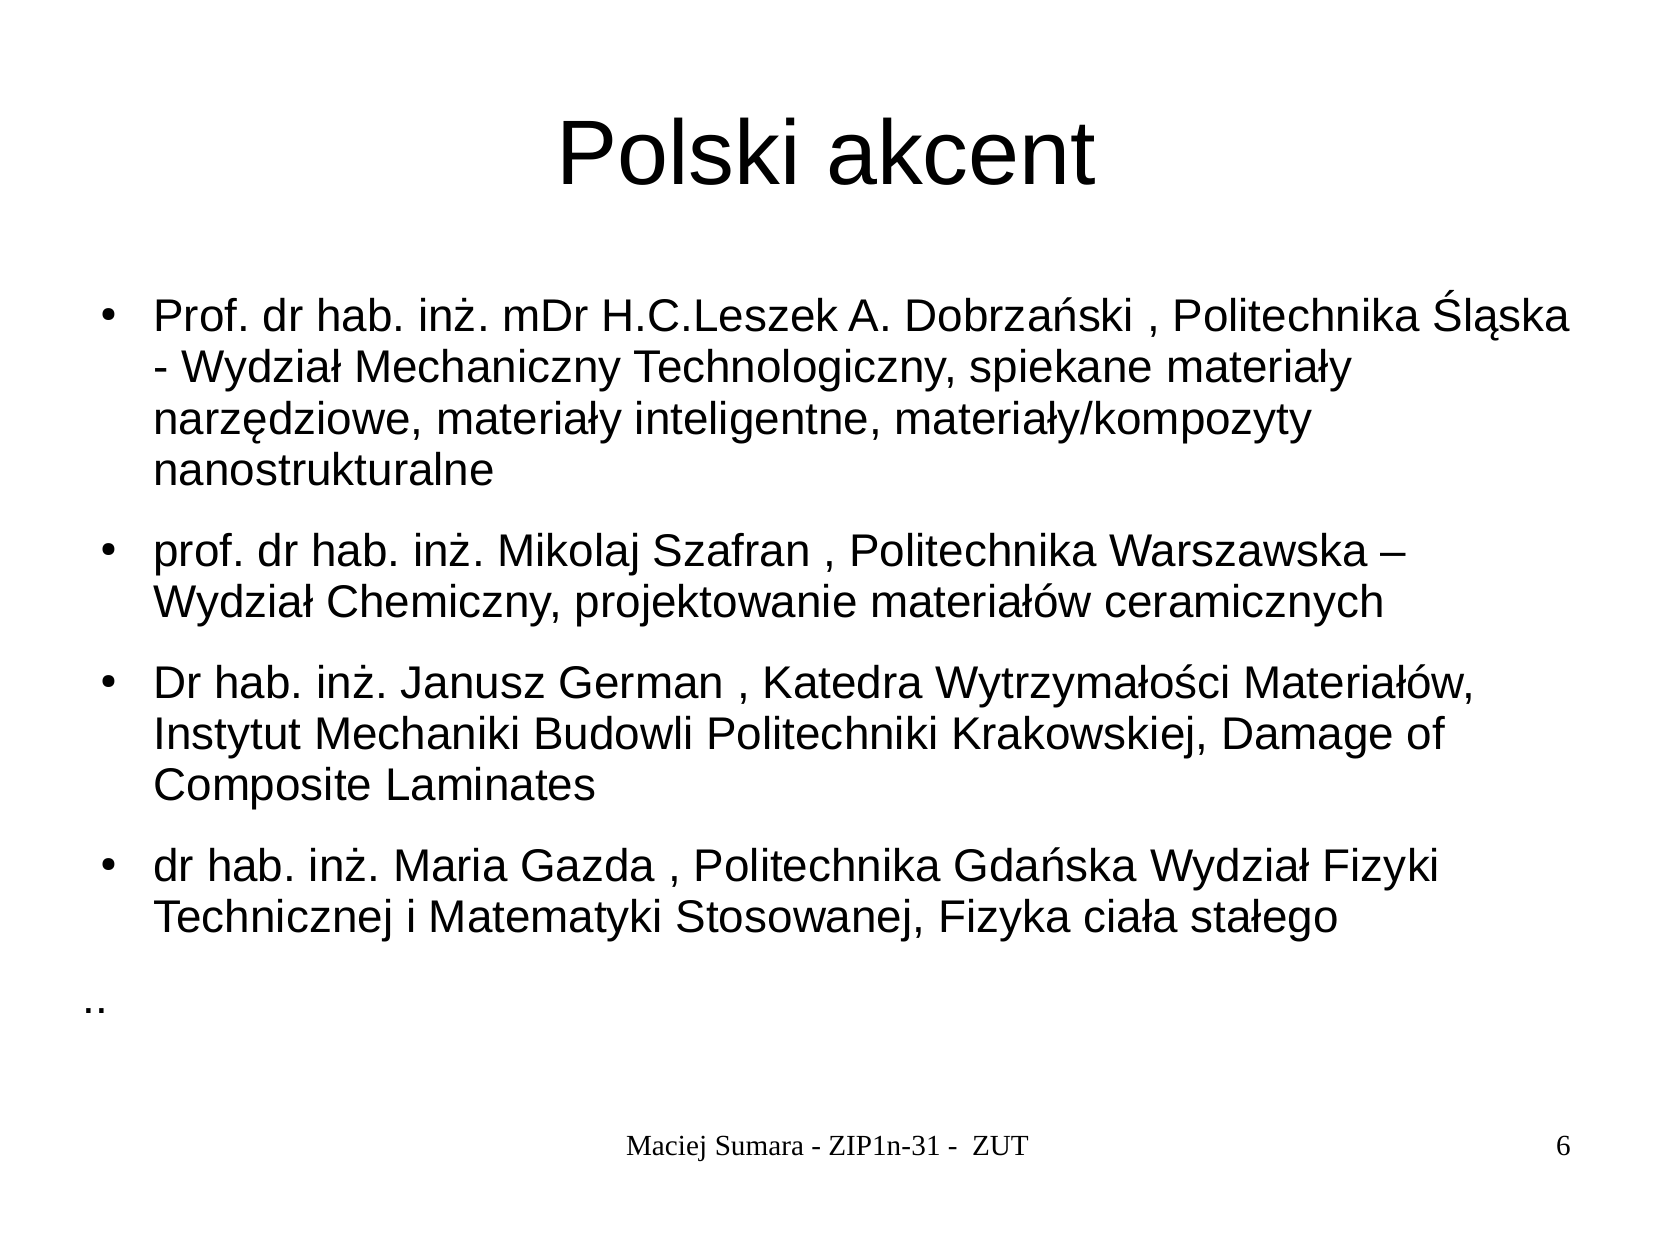

# Polski akcent
Prof. dr hab. inż. mDr H.C.Leszek A. Dobrzański , Politechnika Śląska - Wydział Mechaniczny Technologiczny, spiekane materiały narzędziowe, materiały inteligentne, materiały/kompozyty nanostrukturalne
prof. dr hab. inż. Mikolaj Szafran , Politechnika Warszawska – Wydział Chemiczny, projektowanie materiałów ceramicznych
Dr hab. inż. Janusz German , Katedra Wytrzymałości Materiałów, Instytut Mechaniki Budowli Politechniki Krakowskiej, Damage of Composite Laminates
dr hab. inż. Maria Gazda , Politechnika Gdańska Wydział Fizyki Technicznej i Matematyki Stosowanej, Fizyka ciała stałego
..
Maciej Sumara - ZIP1n-31 - ZUT
6